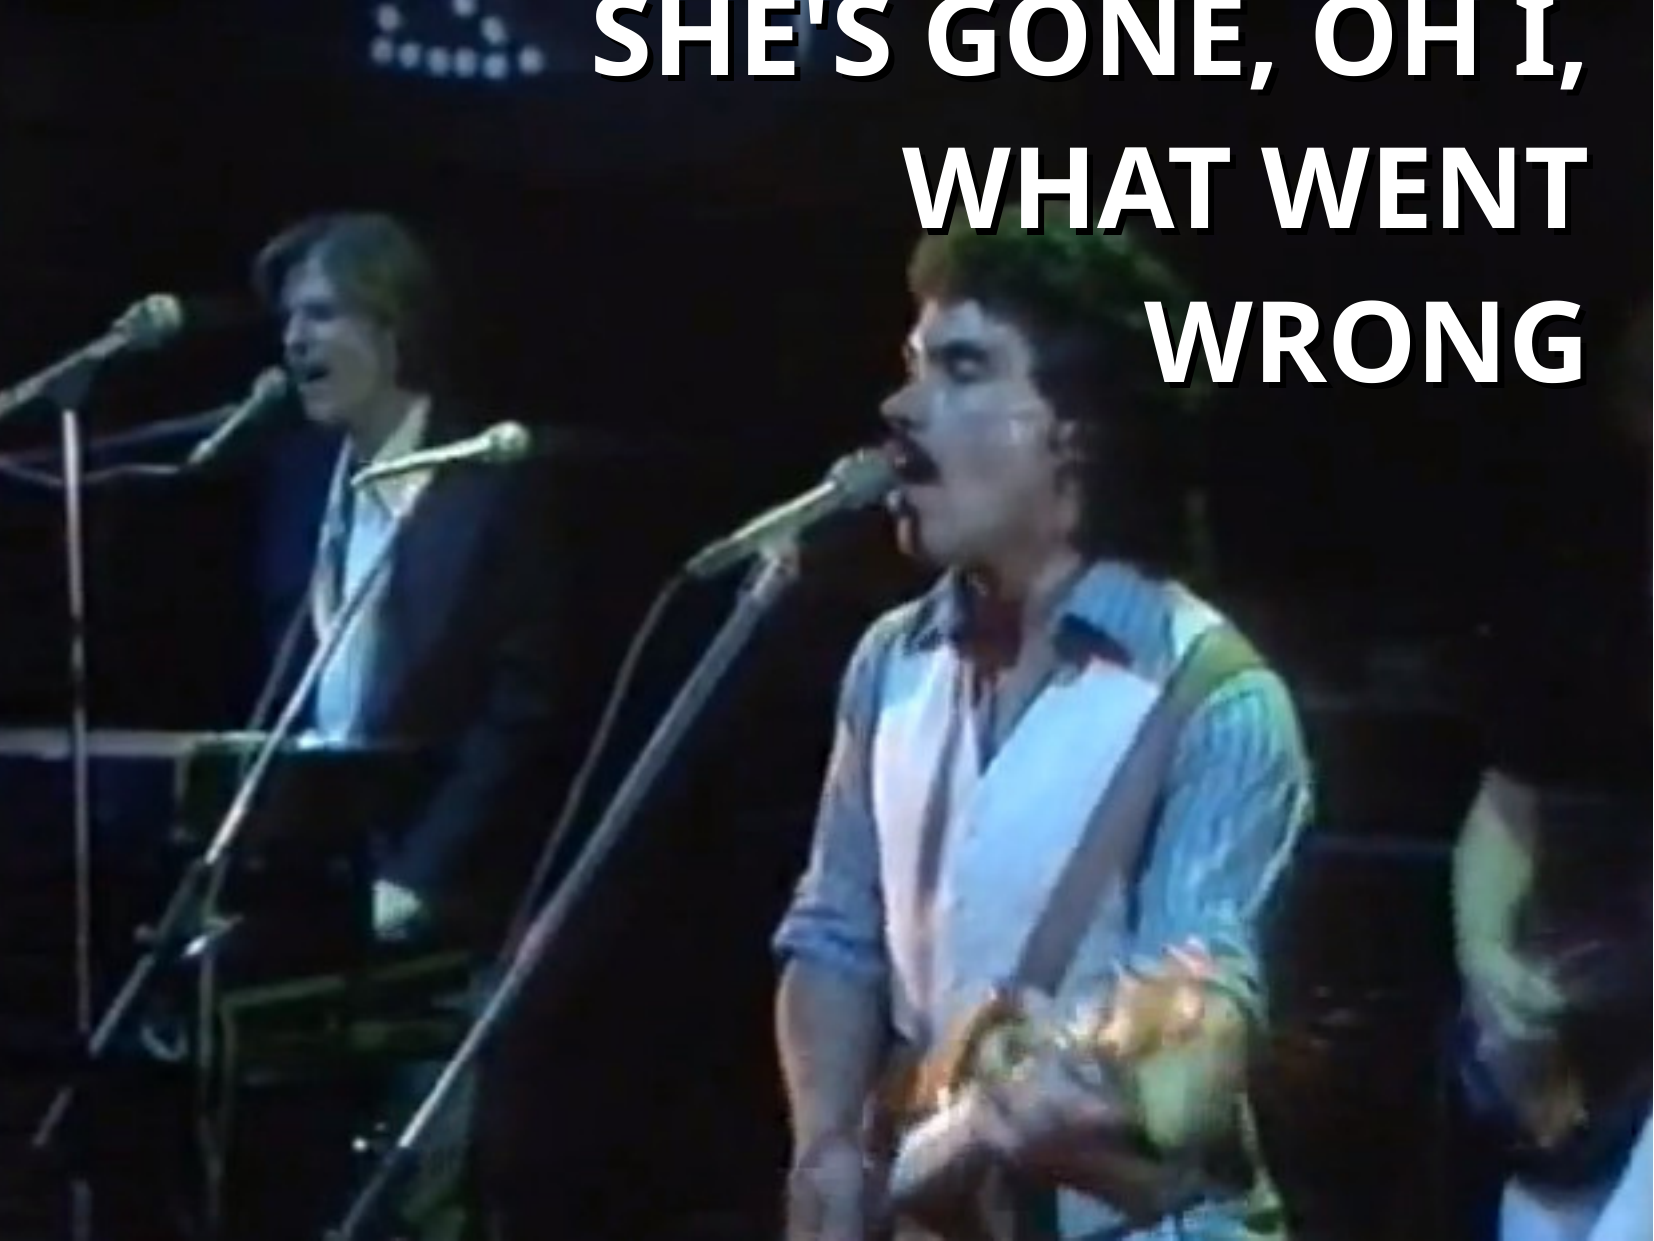

# SHE'S GONE, OH I,
WHAT WENT WRONG